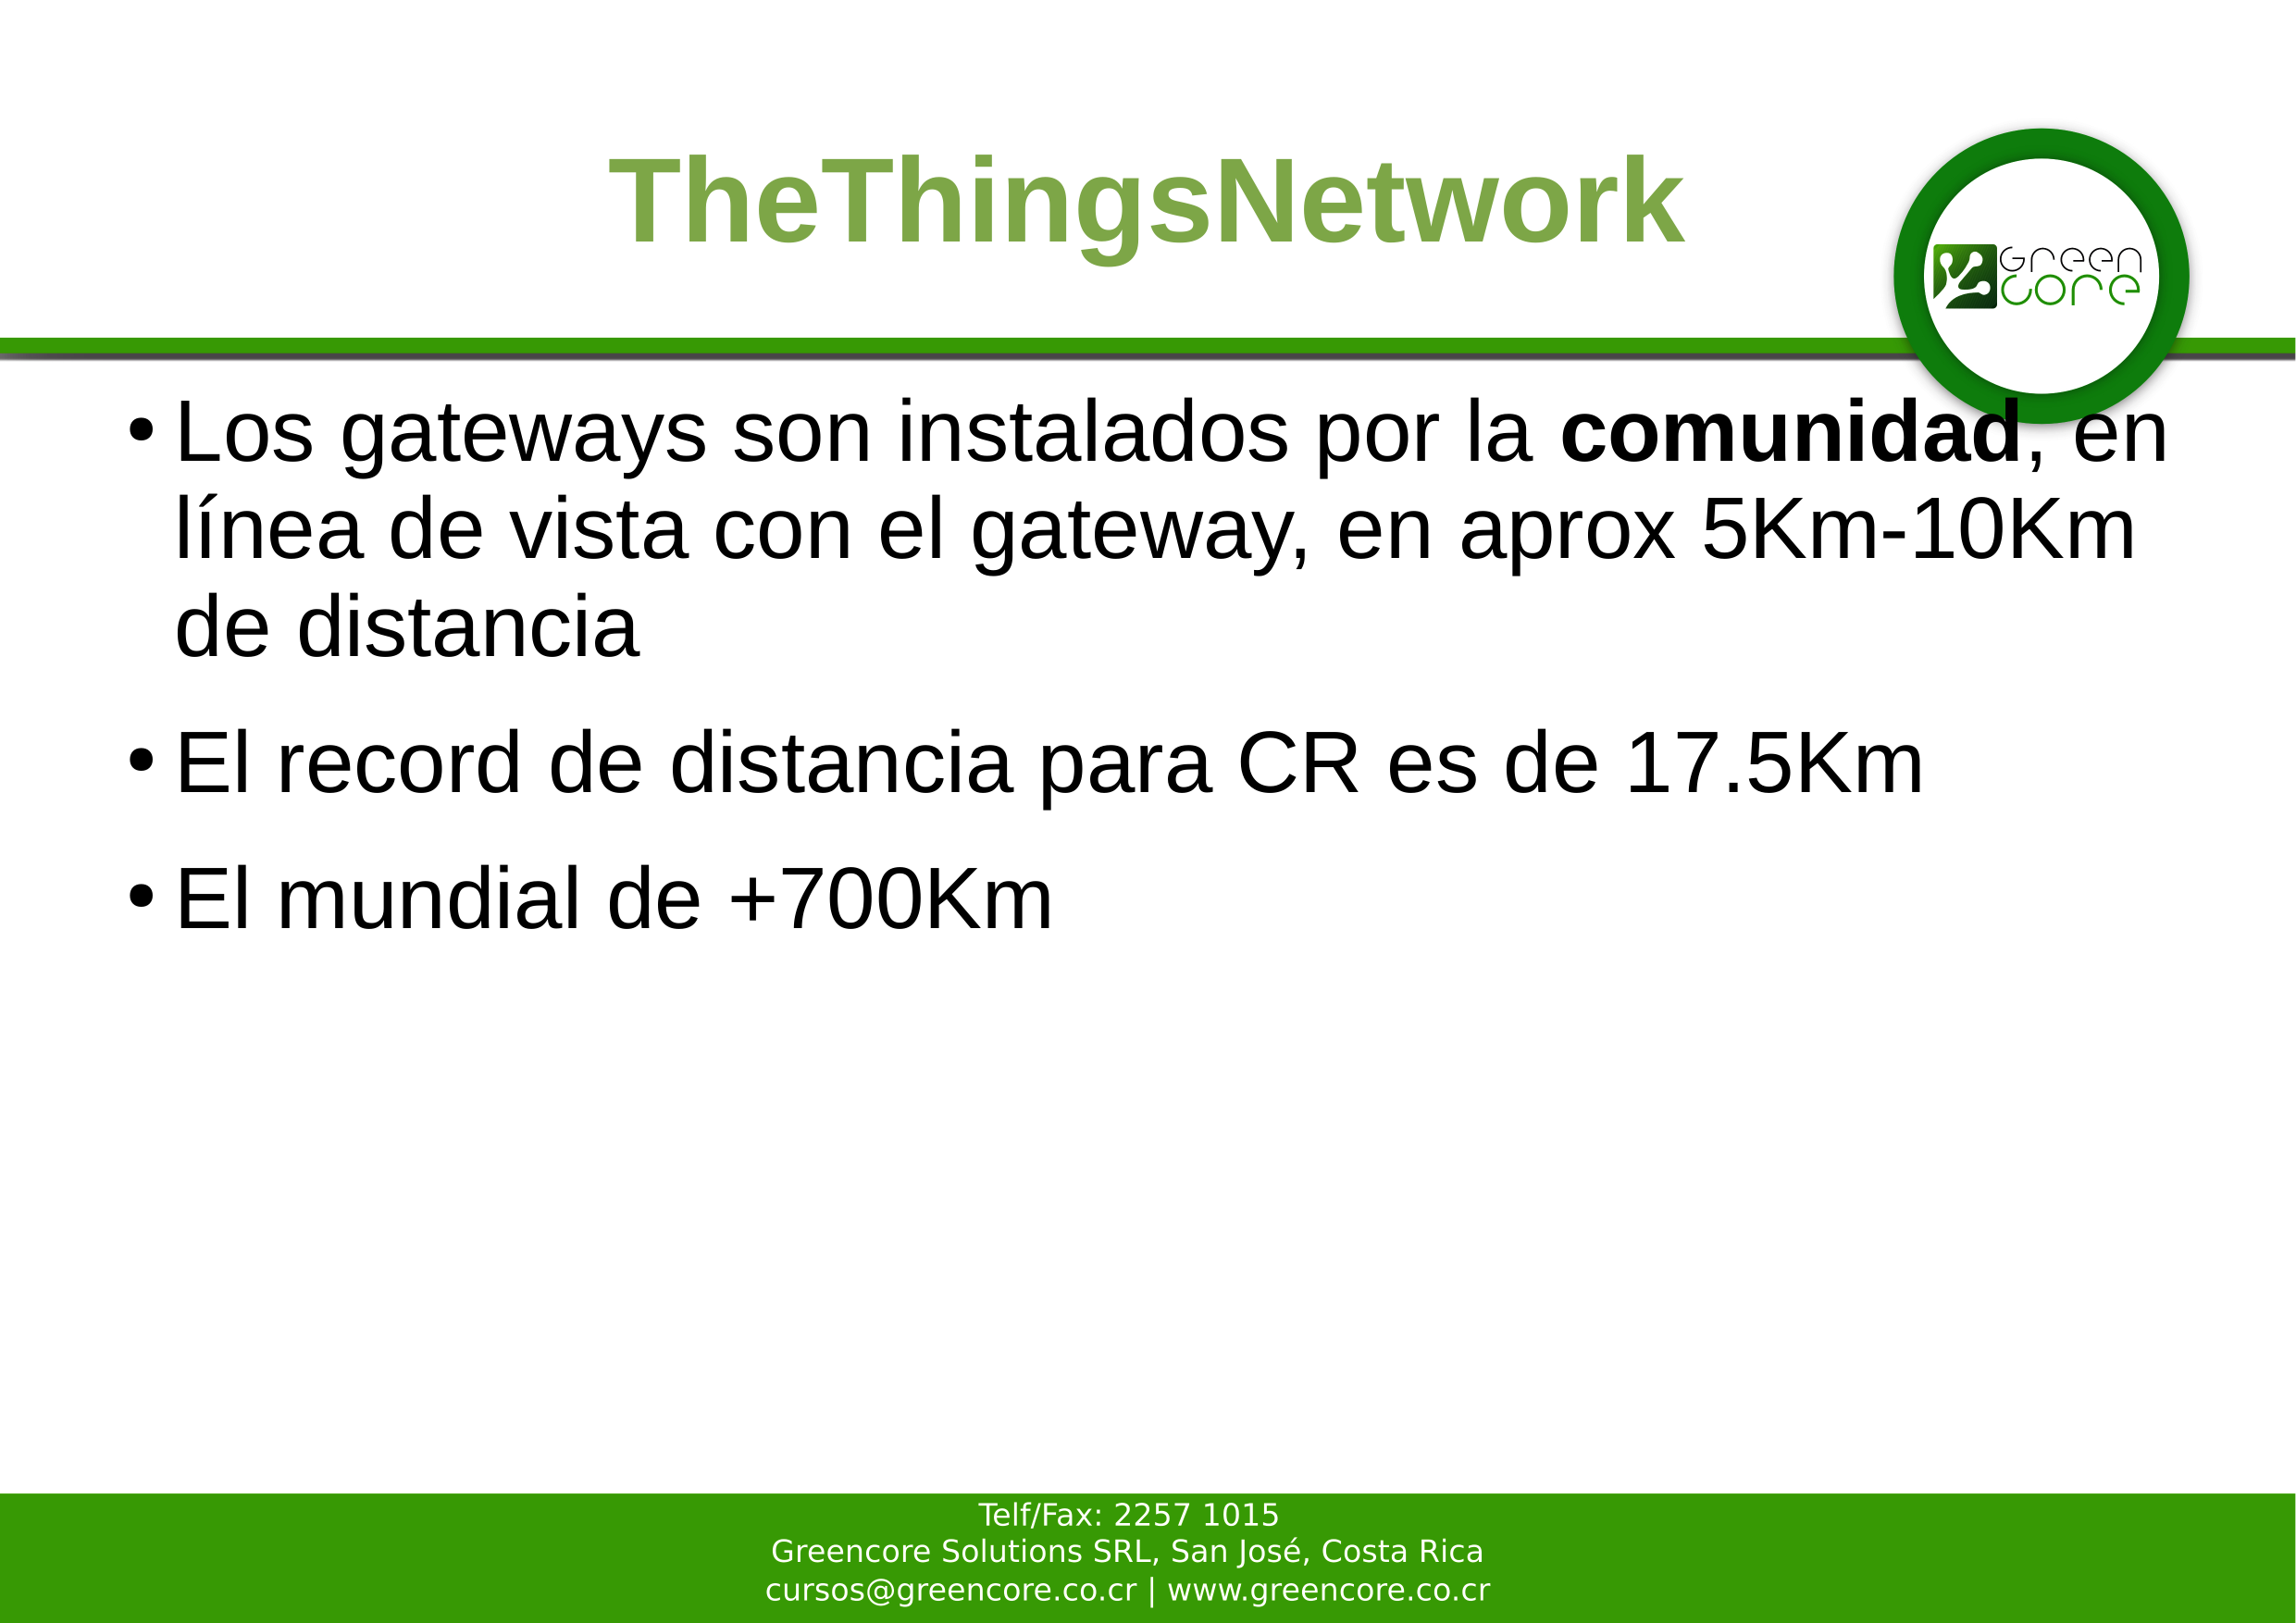

# TheThingsNetwork
Los gateways son instalados por la comunidad, en línea de vista con el gateway, en aprox 5Km-10Km de distancia
El record de distancia para CR es de 17.5Km
El mundial de +700Km